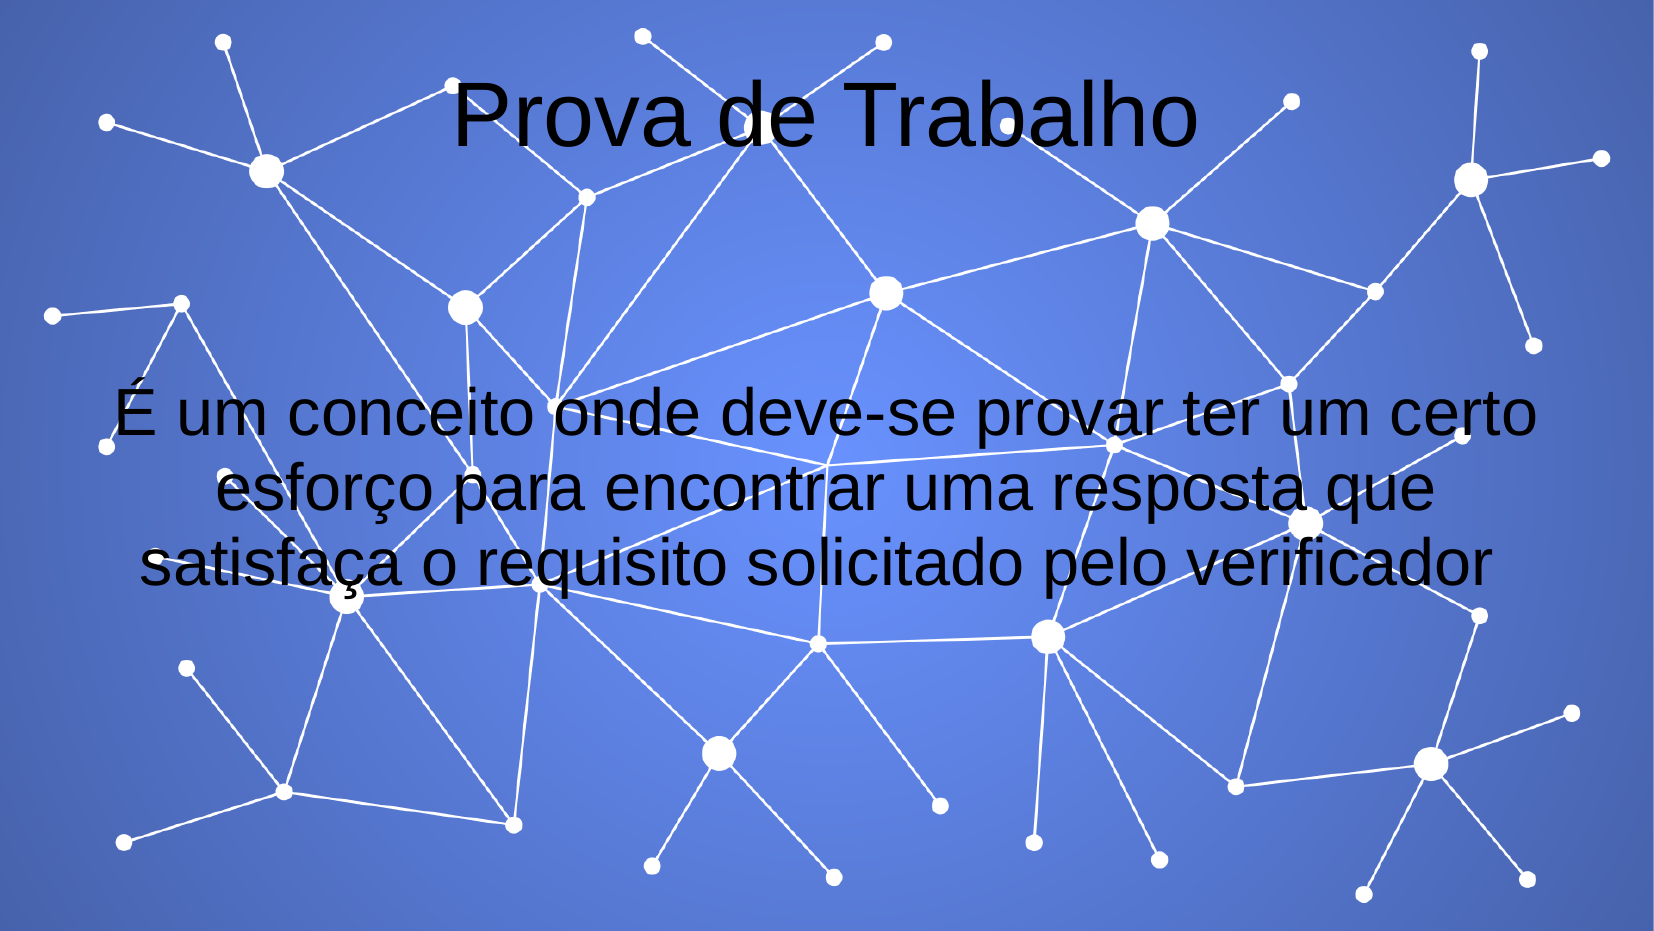

# Prova de Trabalho
É um conceito onde deve-se provar ter um certo esforço para encontrar uma resposta que satisfaça o requisito solicitado pelo verificador